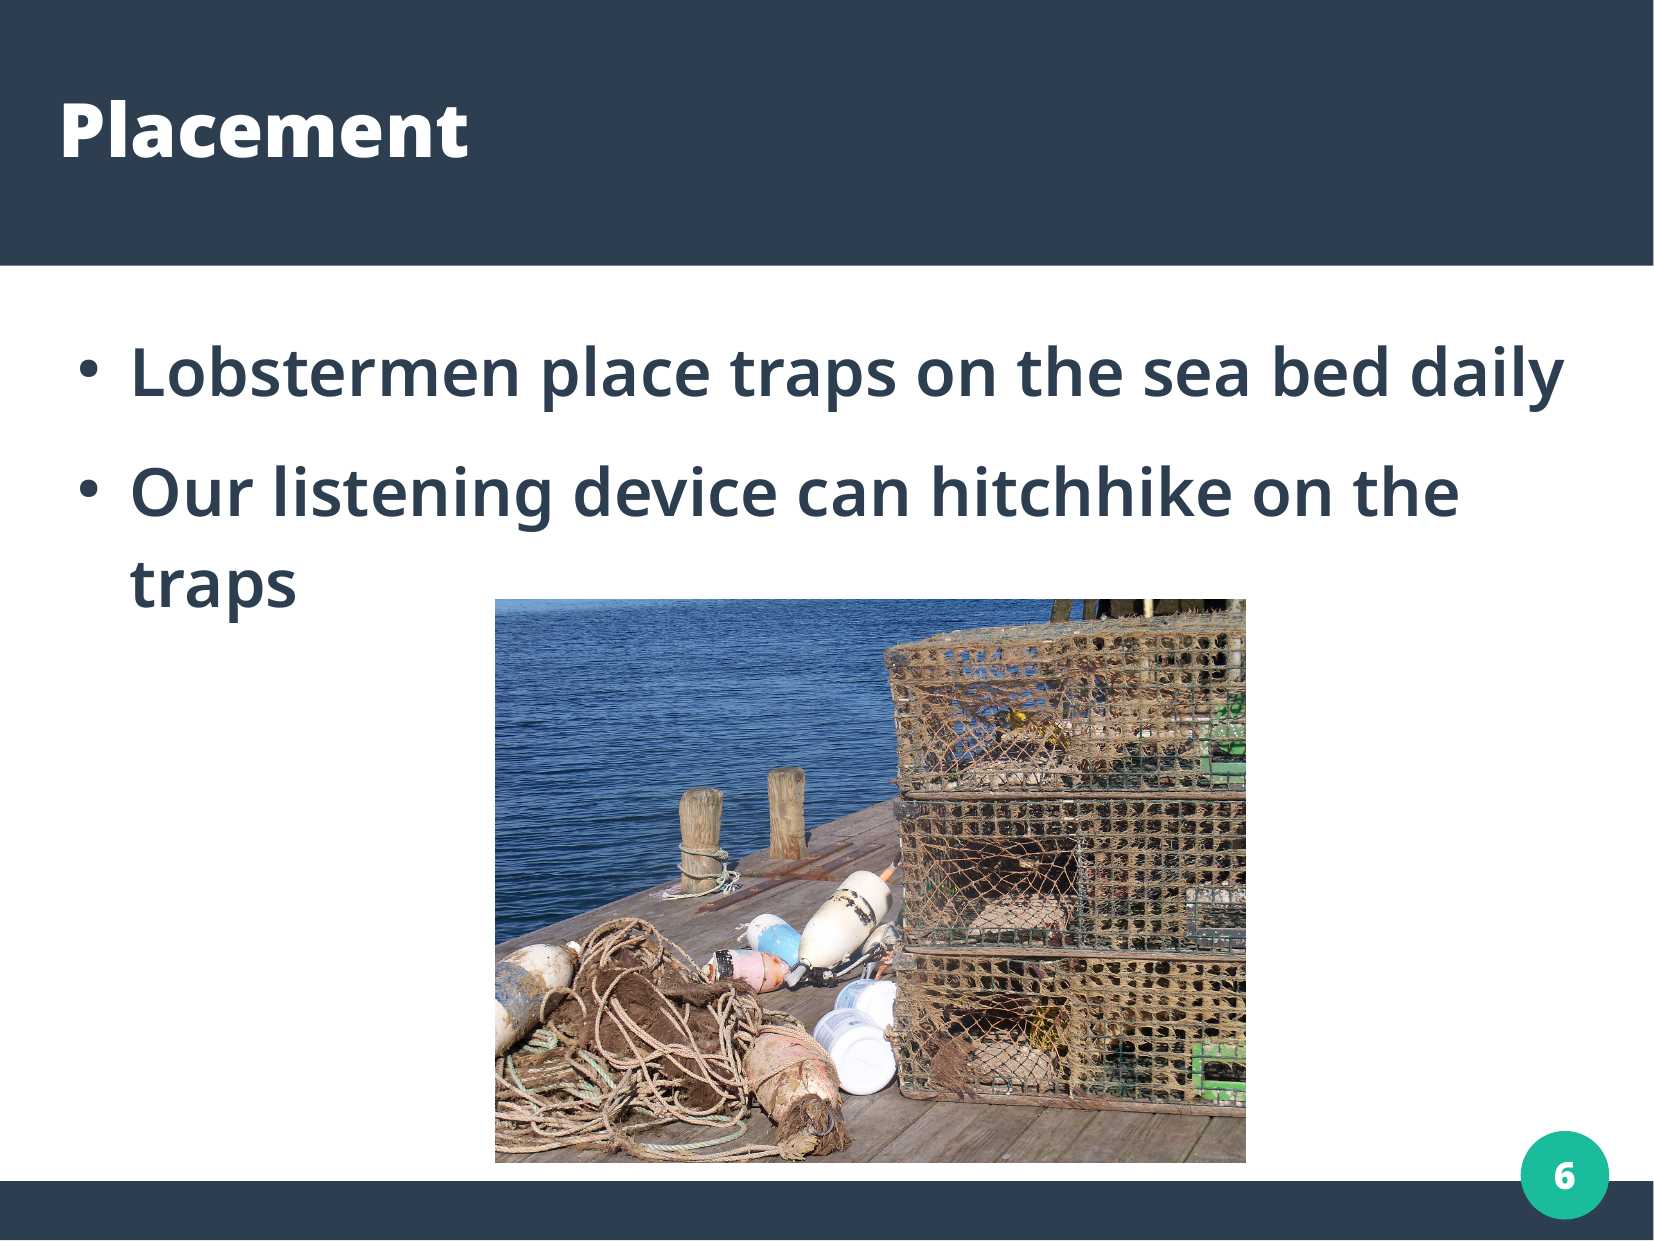

# Placement
Lobstermen place traps on the sea bed daily
Our listening device can hitchhike on the traps
6